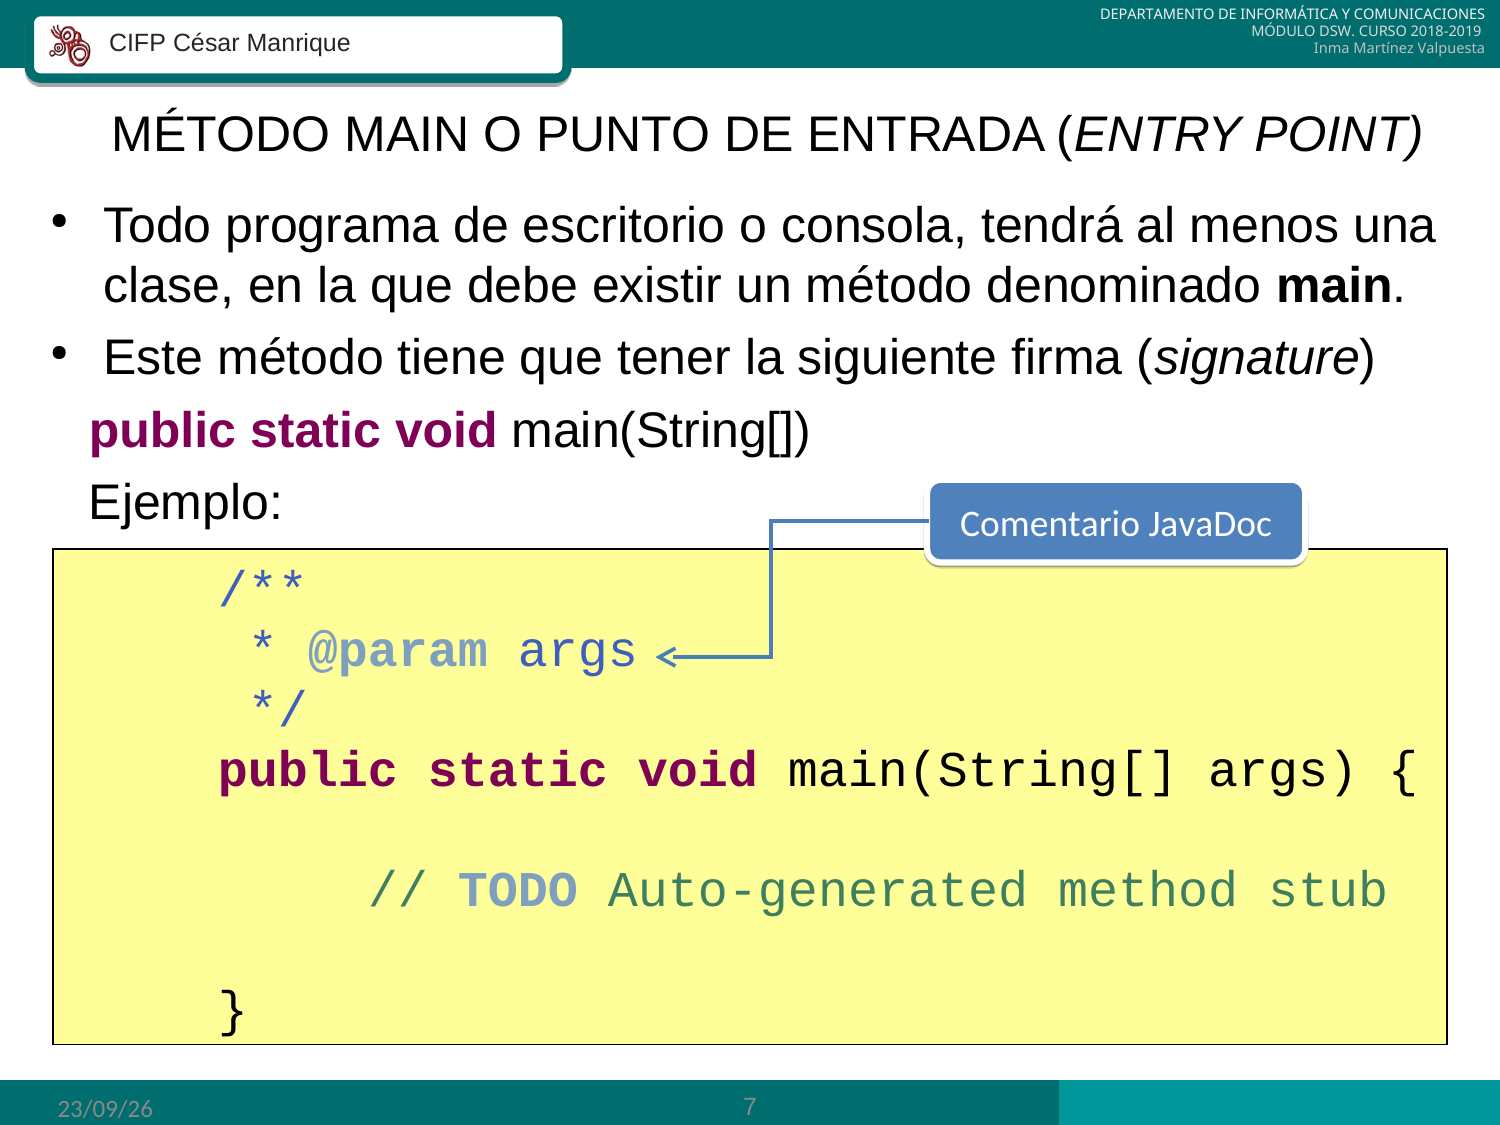

# MÉTODO MAIN O PUNTO DE ENTRADA (ENTRY POINT)
Todo programa de escritorio o consola, tendrá al menos una clase, en la que debe existir un método denominado main.
Este método tiene que tener la siguiente firma (signature)
	public static void main(String[])
	Ejemplo:
Comentario JavaDoc
	/**
	 * @param args
	 */
	public static void main(String[] args) {
		// TODO Auto-generated method stub
	}